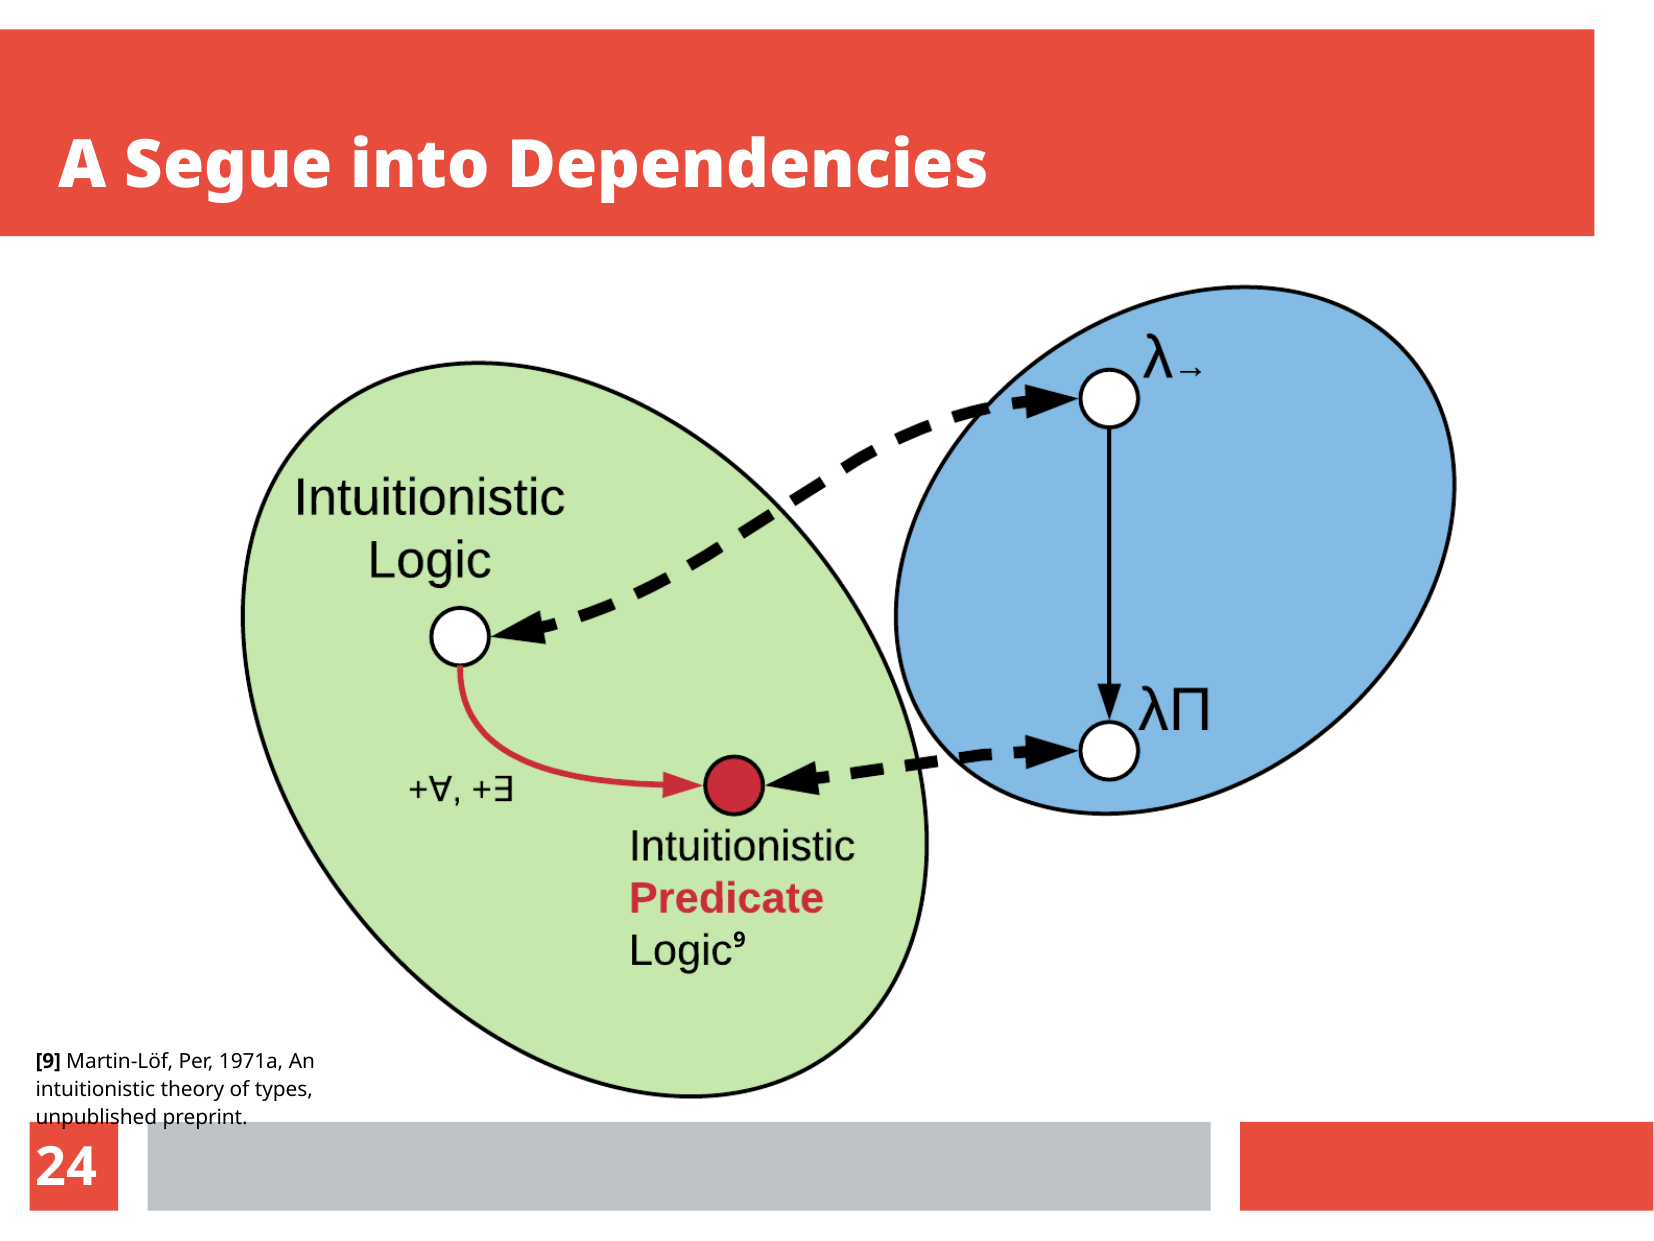

# A Segue into Dependencies
9
[9] Martin-Löf, Per, 1971a, An
intuitionistic theory of types,
unpublished preprint.
24
73